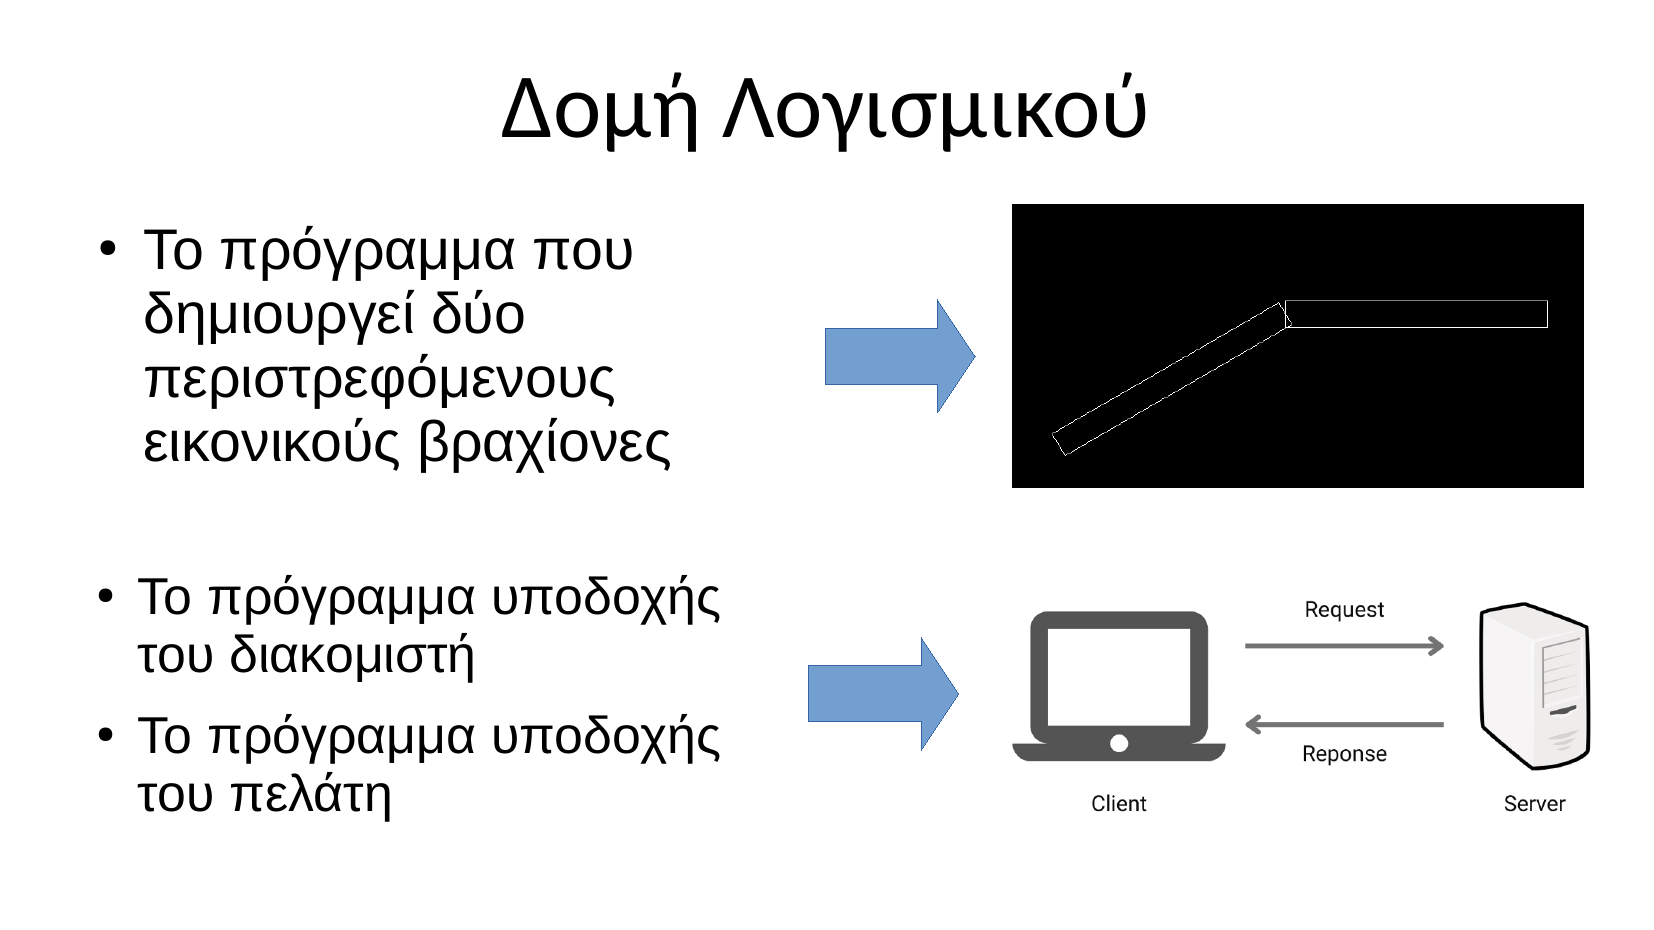

# Δομή Λογισμικού
Το πρόγραμμα που δημιουργεί δύο περιστρεφόμενους εικονικούς βραχίονες
Το πρόγραμμα υποδοχής του διακομιστή
Το πρόγραμμα υποδοχής του πελάτη